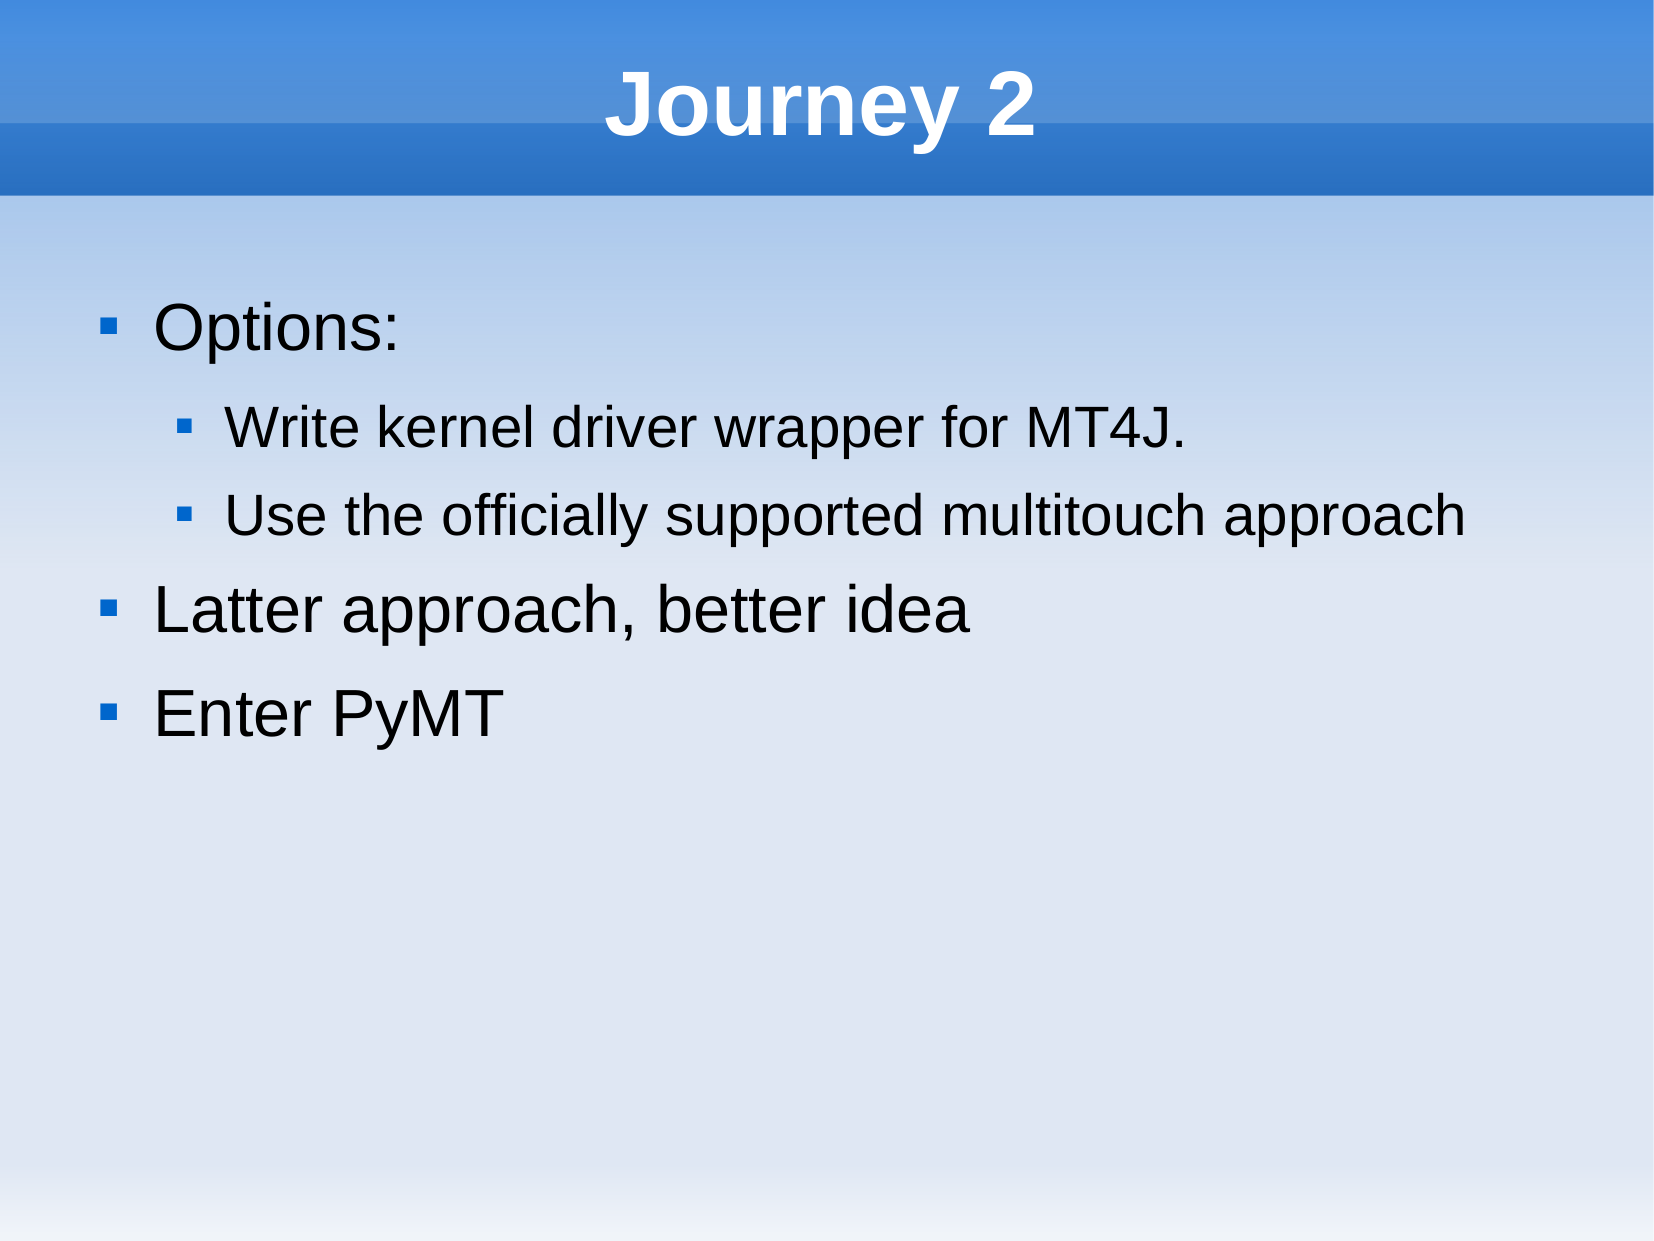

# Journey 2
Options:
Write kernel driver wrapper for MT4J.
Use the officially supported multitouch approach
Latter approach, better idea
Enter PyMT